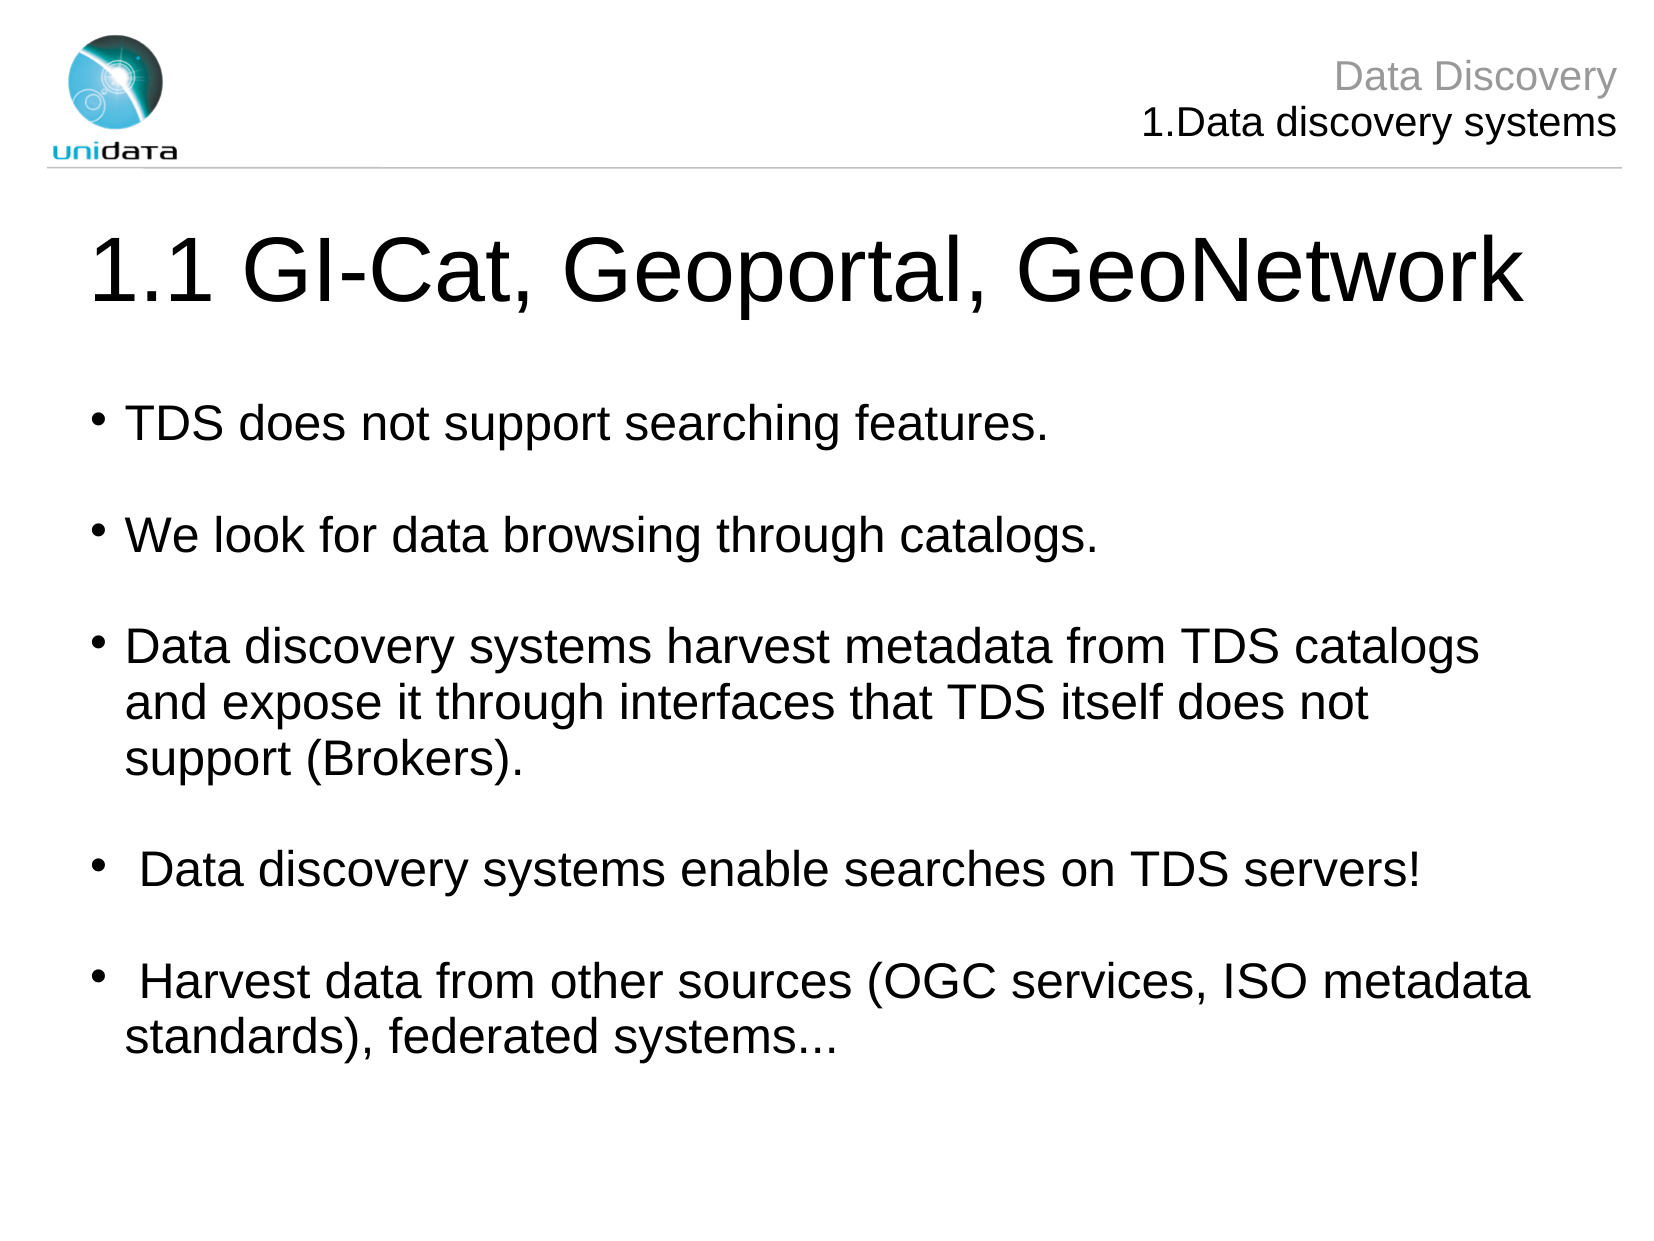

Data Discovery
1.Data discovery systems
1.1 GI-Cat, Geoportal, GeoNetwork
TDS does not support searching features.
We look for data browsing through catalogs.
Data discovery systems harvest metadata from TDS catalogs and expose it through interfaces that TDS itself does not support (Brokers).
 Data discovery systems enable searches on TDS servers!
 Harvest data from other sources (OGC services, ISO metadata standards), federated systems...